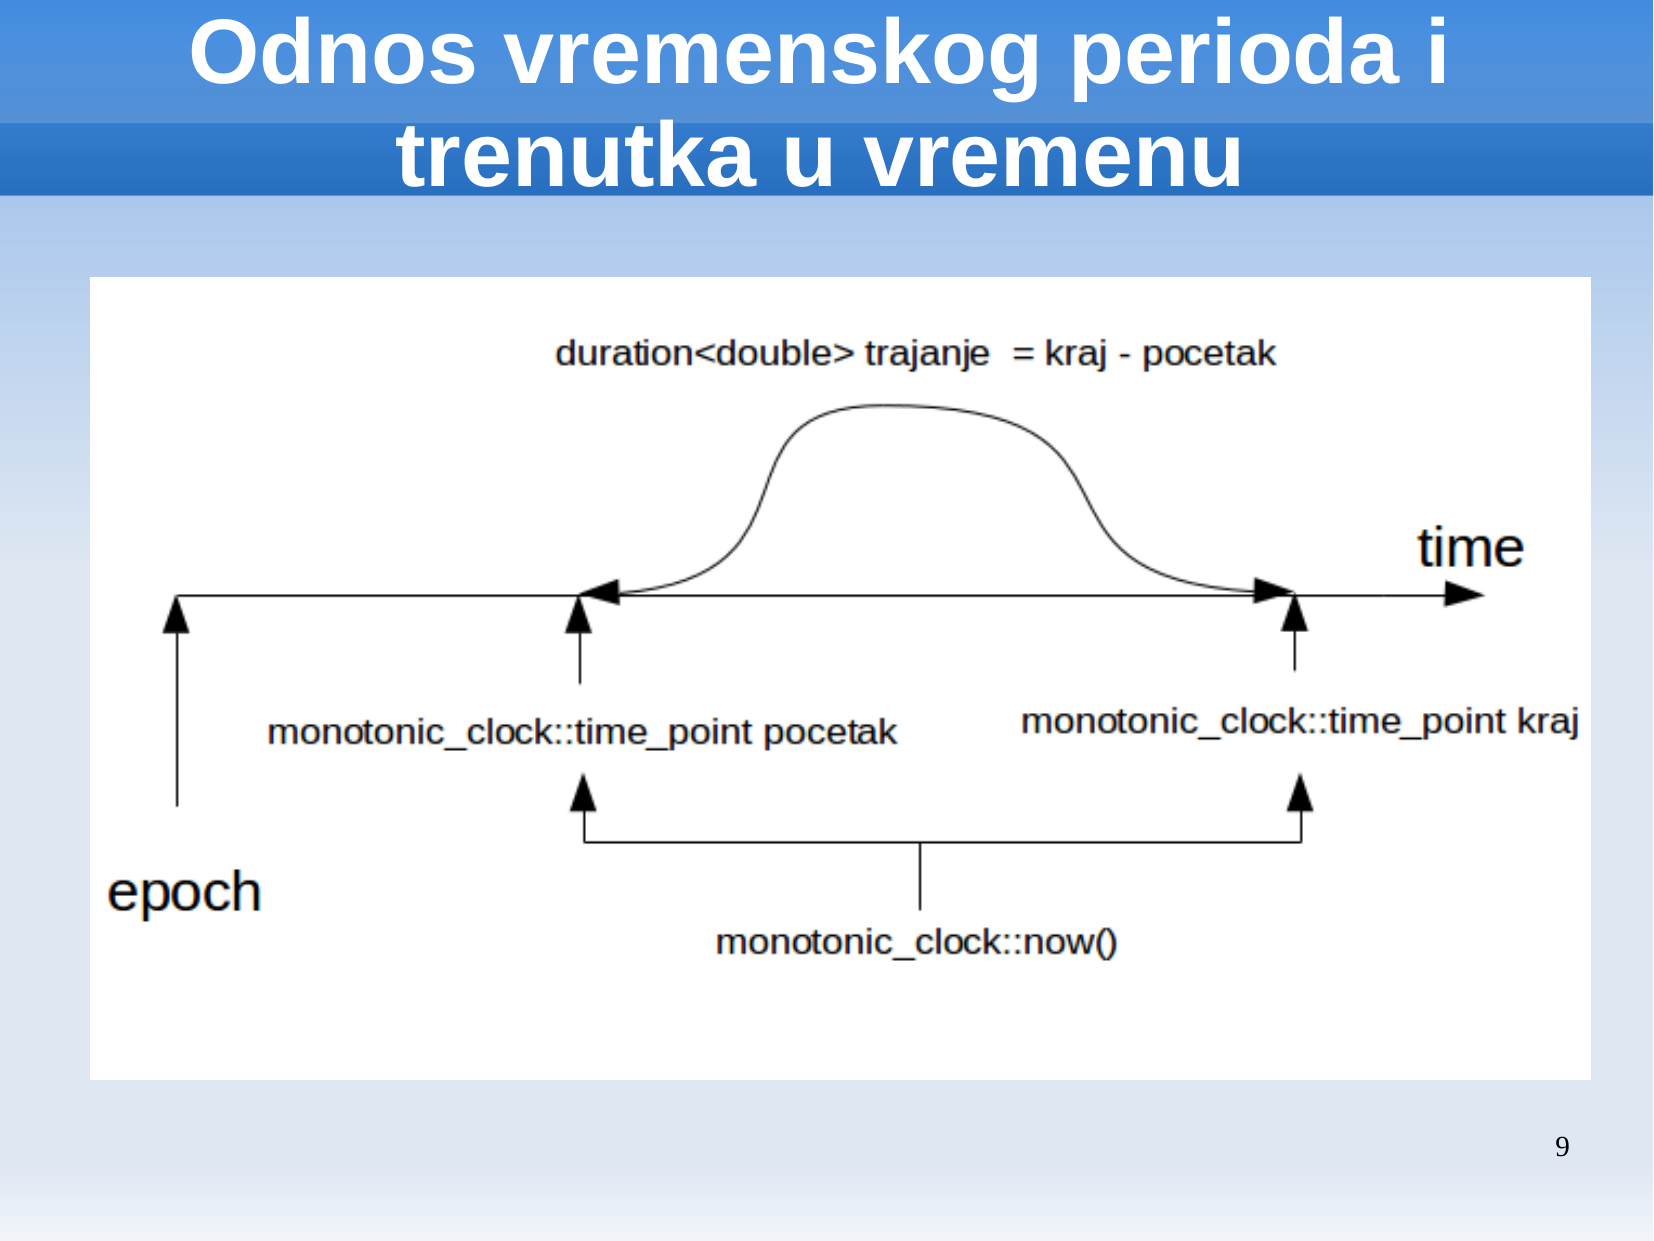

# Odnos vremenskog perioda i trenutka u vremenu
9